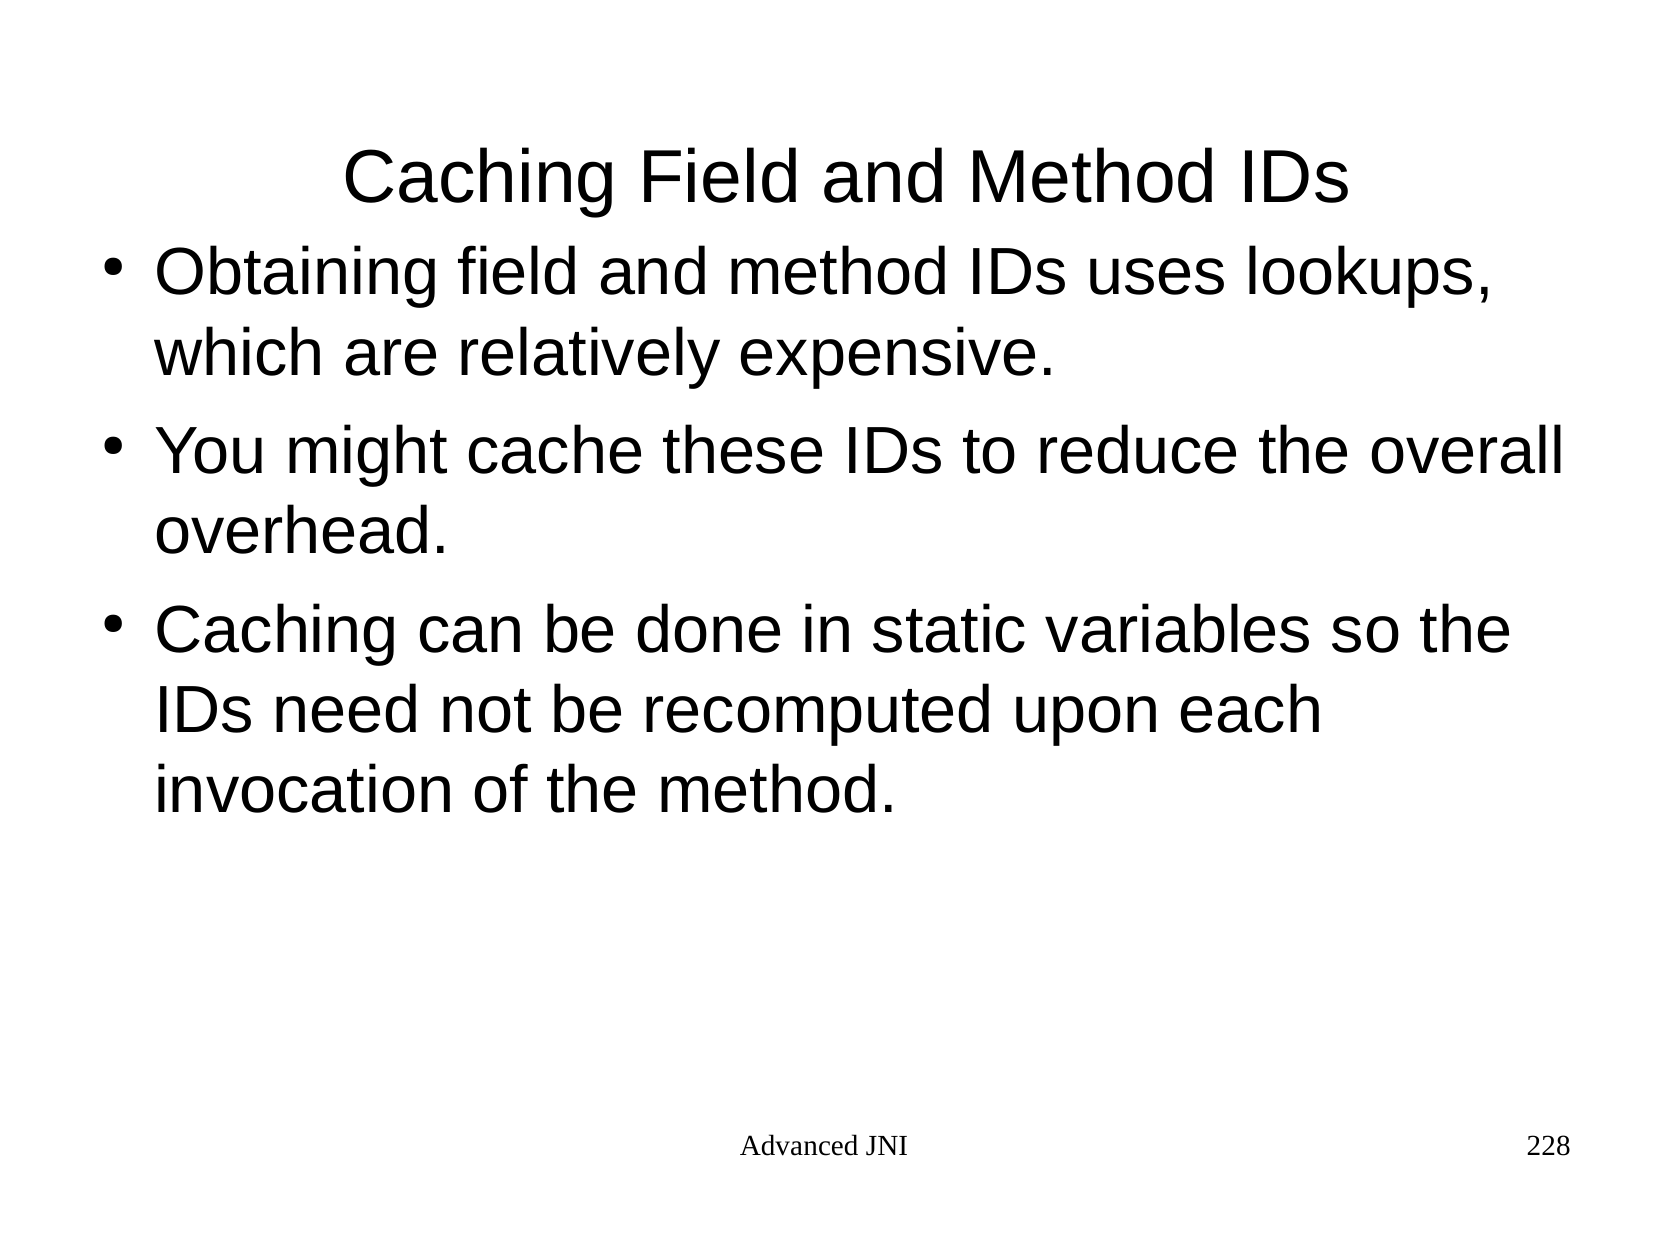

# Caching Field and Method IDs
Obtaining field and method IDs uses lookups, which are relatively expensive.
You might cache these IDs to reduce the overall overhead.
Caching can be done in static variables so the IDs need not be recomputed upon each invocation of the method.
Advanced JNI
228